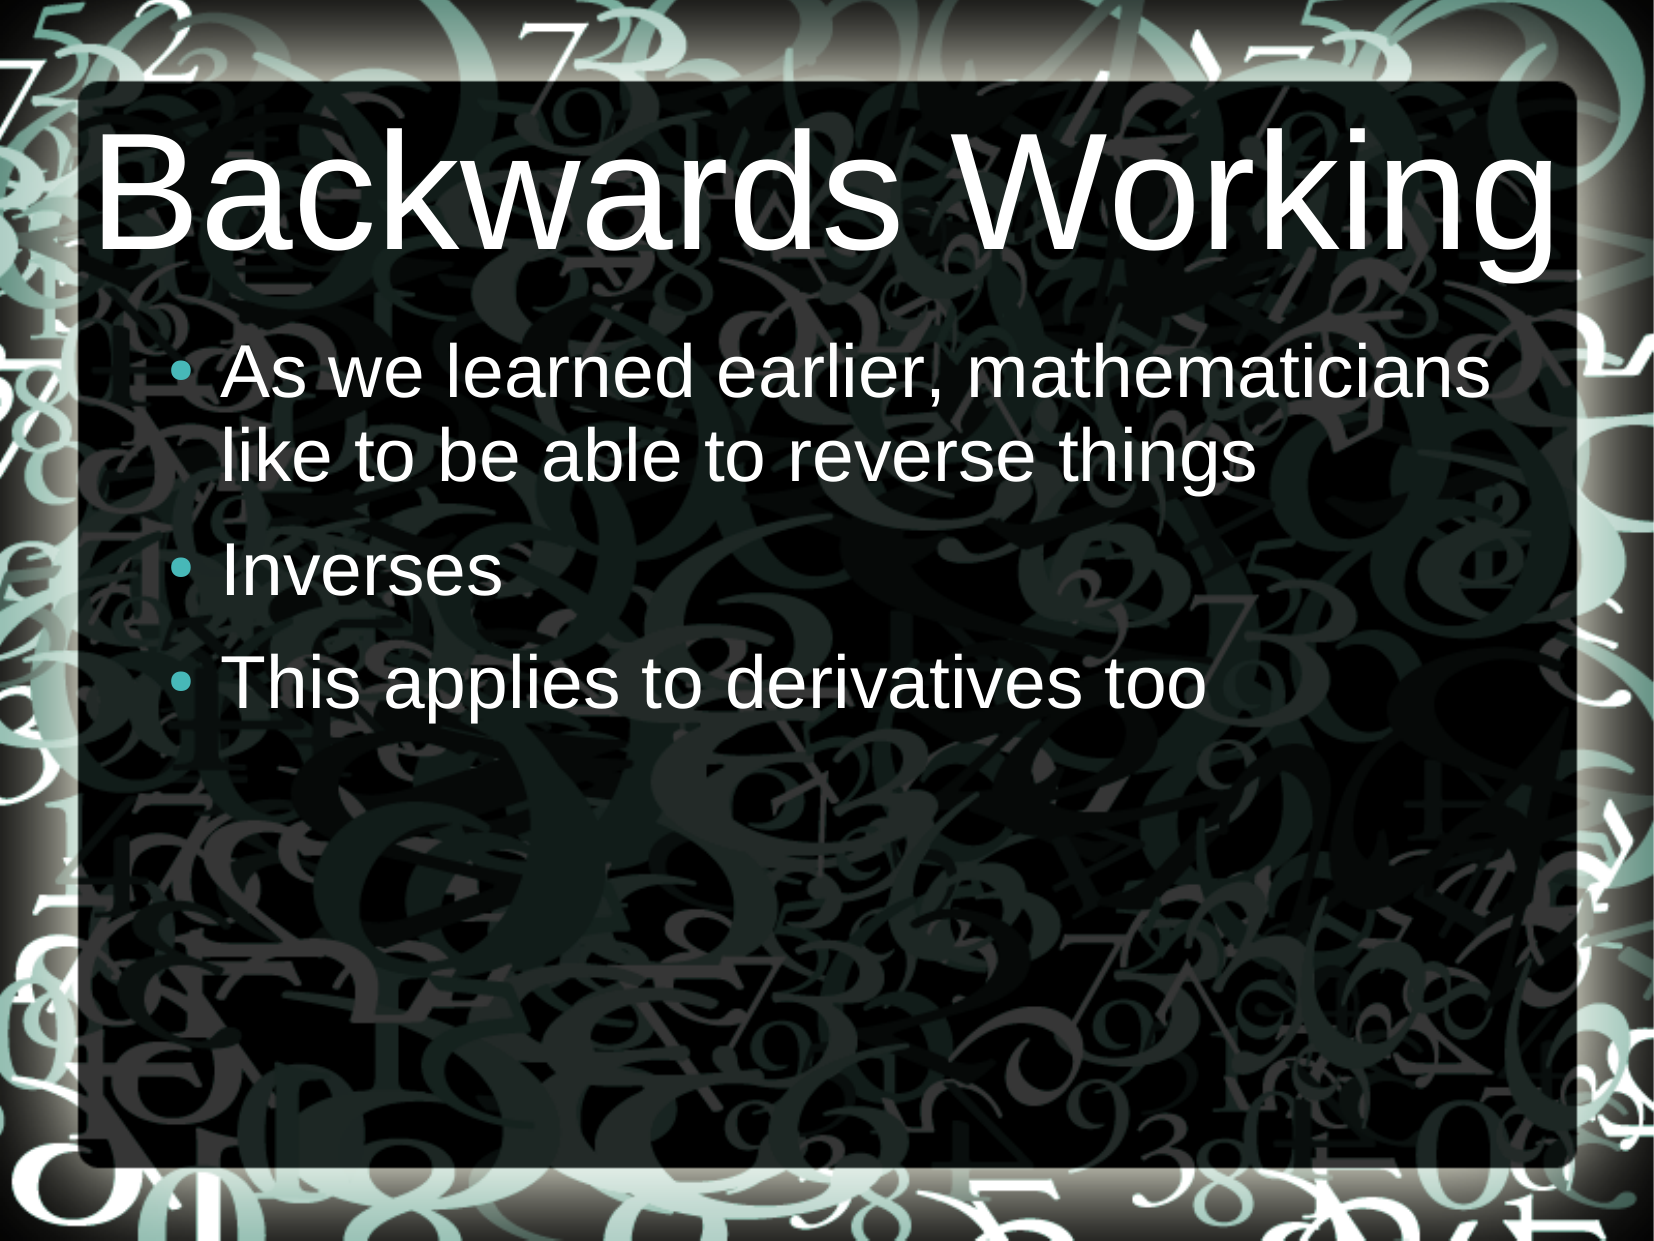

# Backwards Working
As we learned earlier, mathematicians like to be able to reverse things
Inverses
This applies to derivatives too